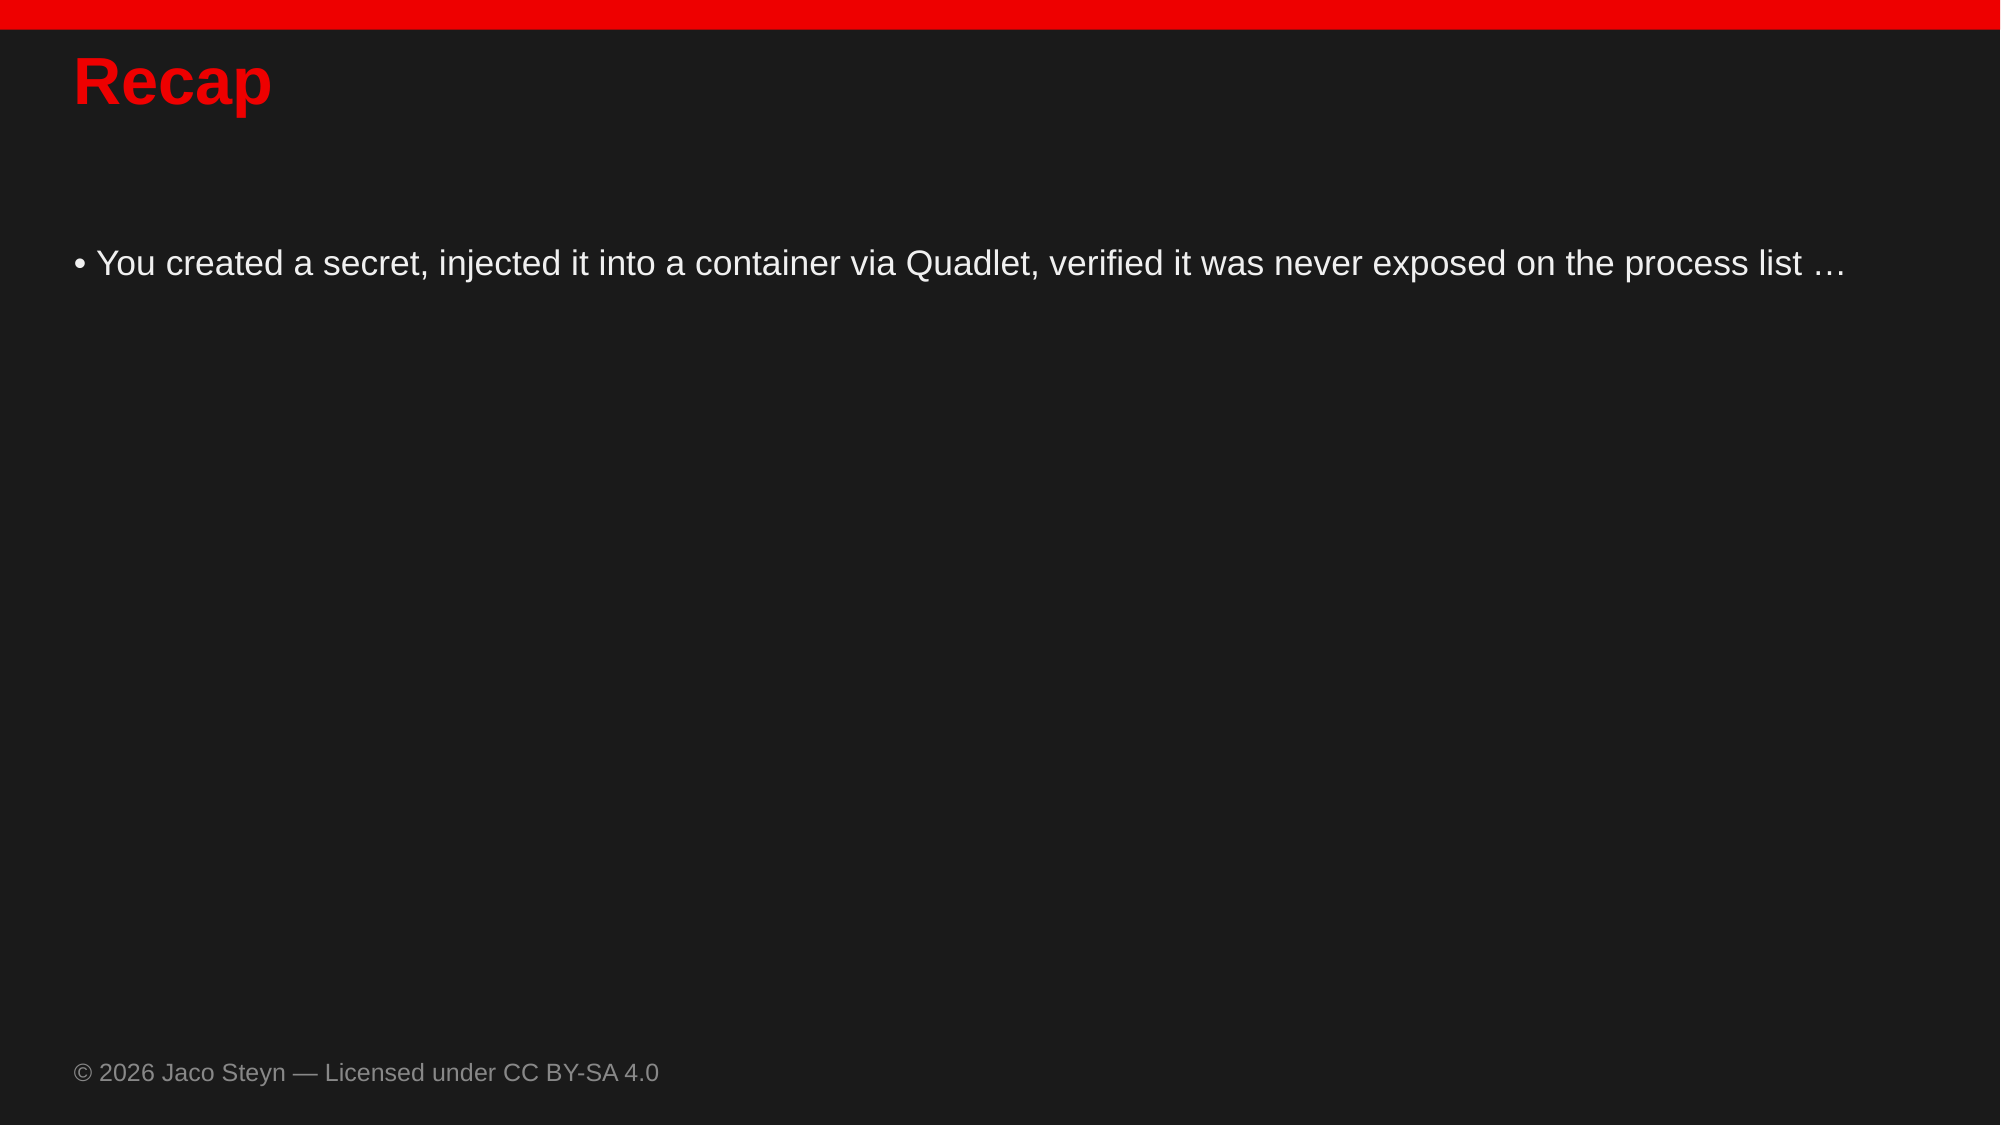

Recap
• You created a secret, injected it into a container via Quadlet, verified it was never exposed on the process list …
© 2026 Jaco Steyn — Licensed under CC BY-SA 4.0